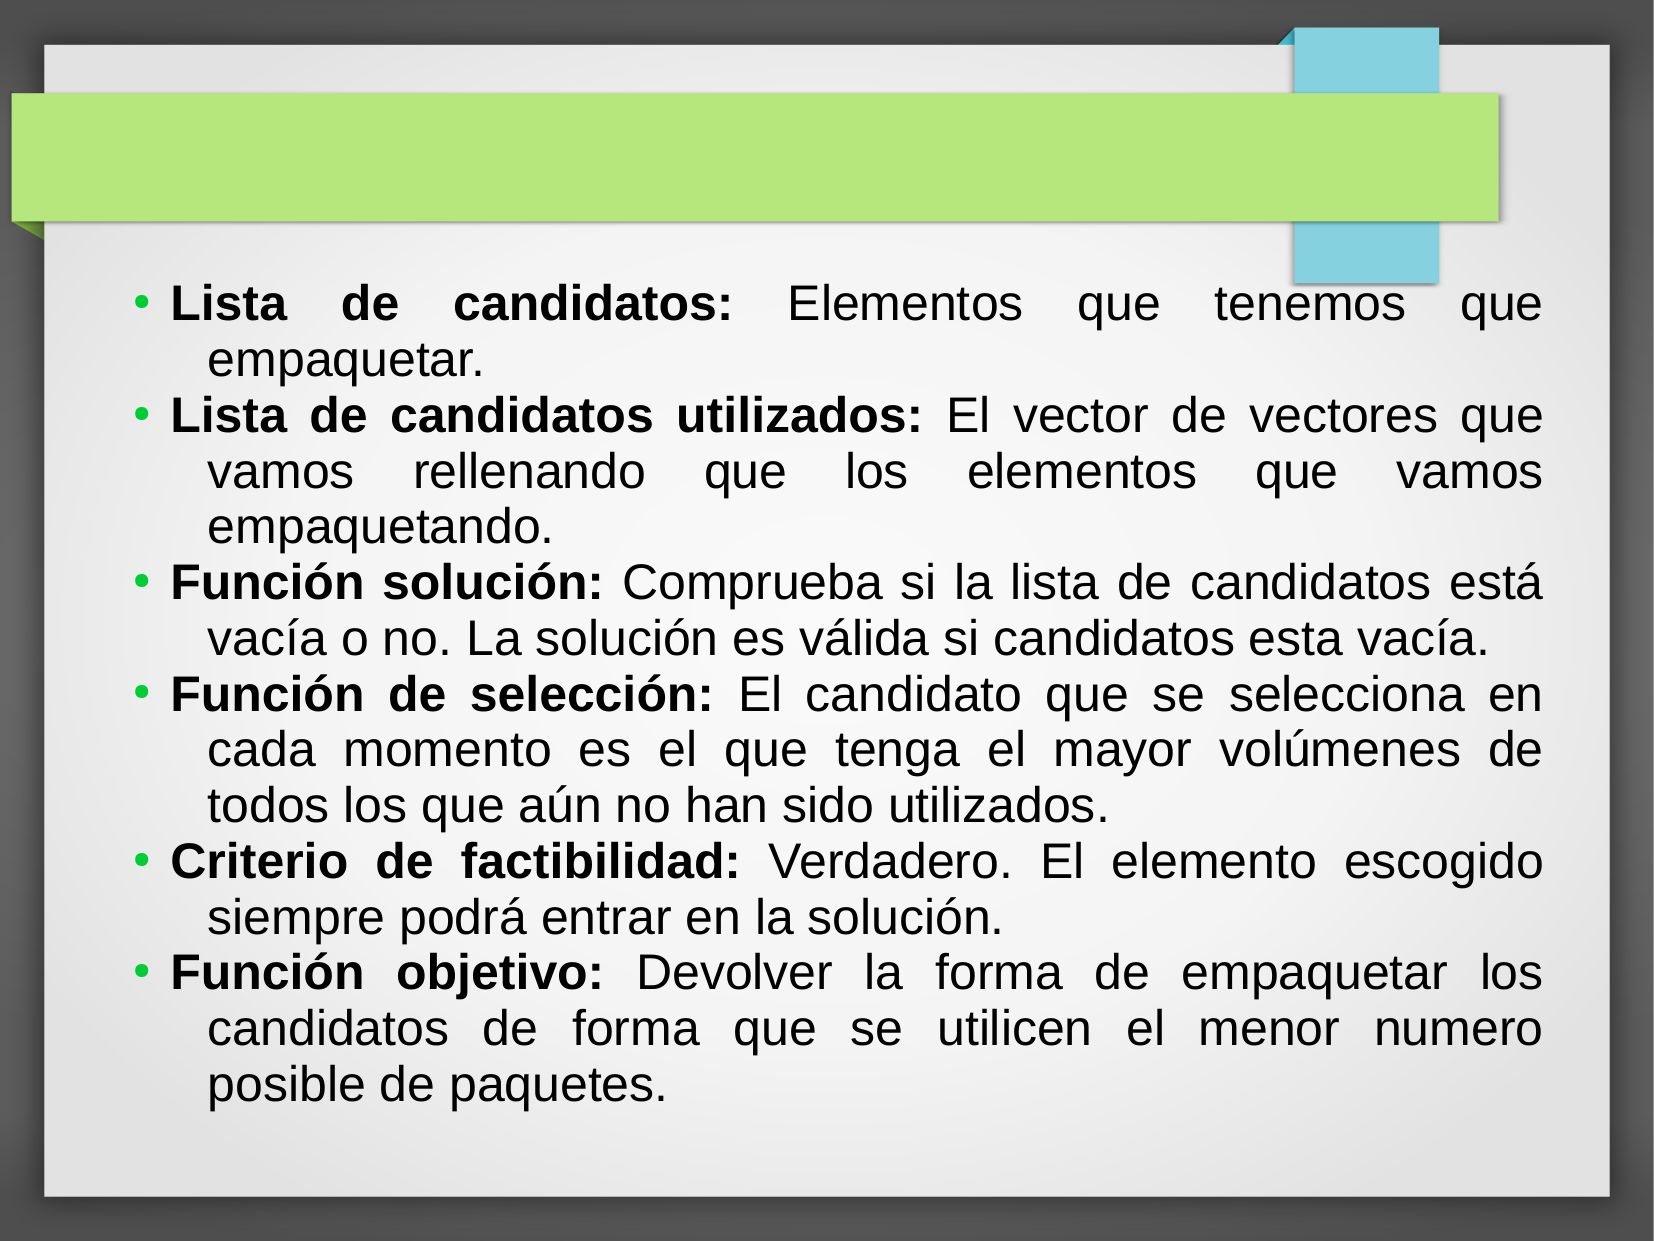

#
Lista de candidatos: Elementos que tenemos que empaquetar.
Lista de candidatos utilizados: El vector de vectores que vamos rellenando que los elementos que vamos empaquetando.
Función solución: Comprueba si la lista de candidatos está vacía o no. La solución es válida si candidatos esta vacía.
Función de selección: El candidato que se selecciona en cada momento es el que tenga el mayor volúmenes de todos los que aún no han sido utilizados.
Criterio de factibilidad: Verdadero. El elemento escogido siempre podrá entrar en la solución.
Función objetivo: Devolver la forma de empaquetar los candidatos de forma que se utilicen el menor numero posible de paquetes.